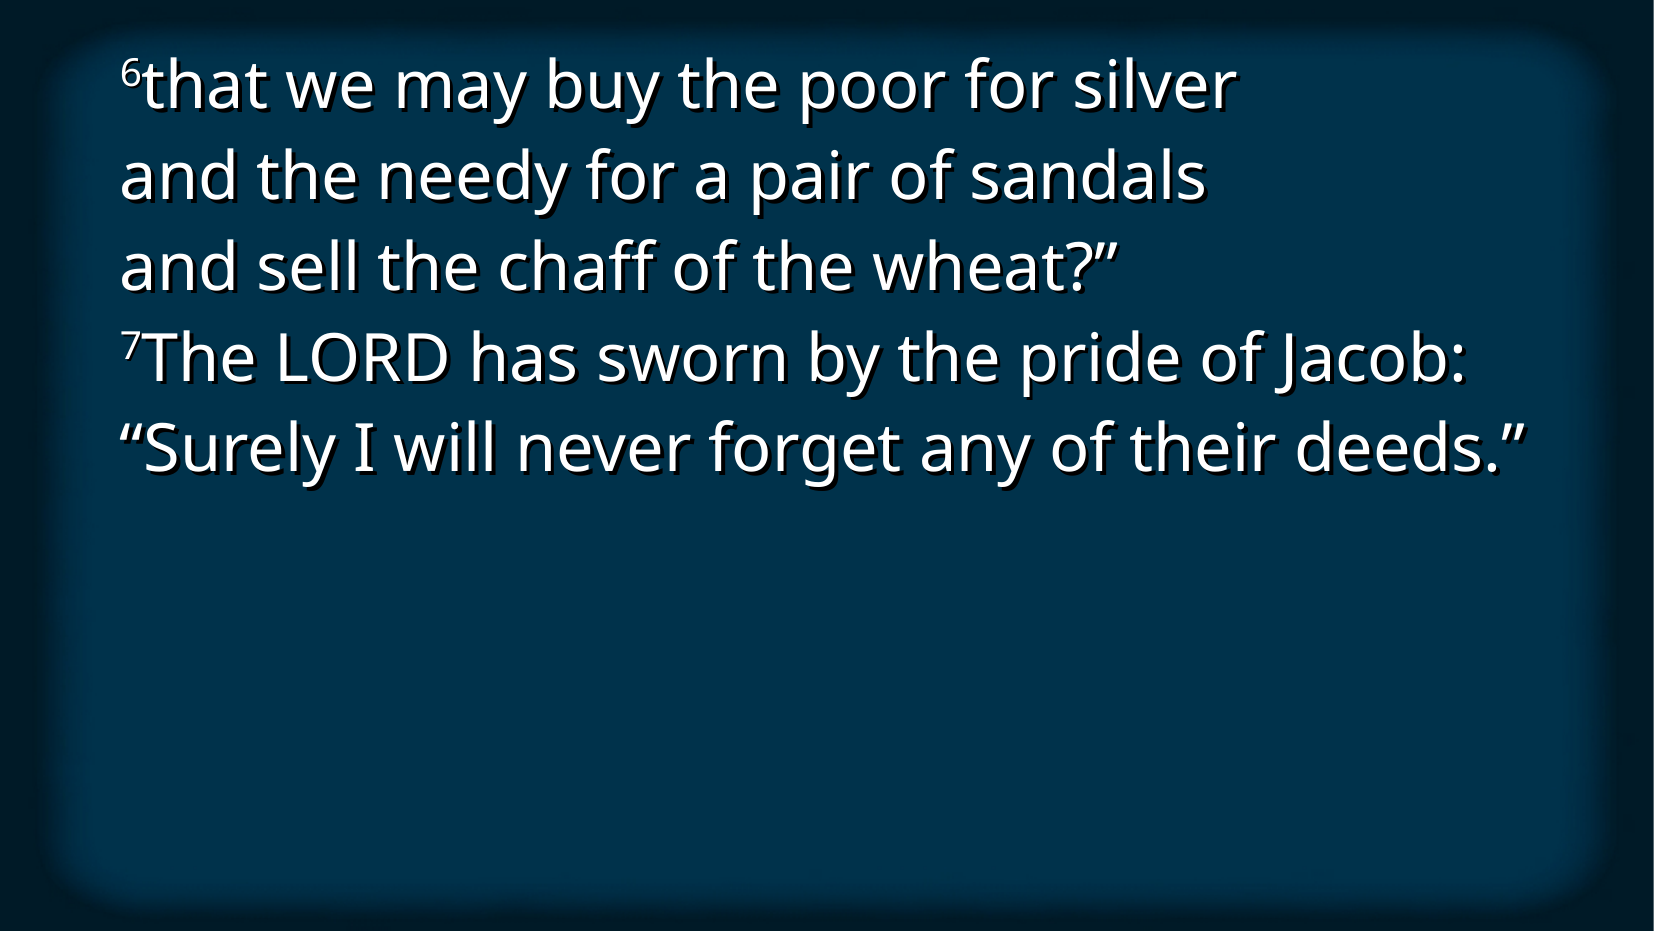

6that we may buy the poor for silver
and the needy for a pair of sandals
and sell the chaff of the wheat?”
7The LORD has sworn by the pride of Jacob:
“Surely I will never forget any of their deeds.”